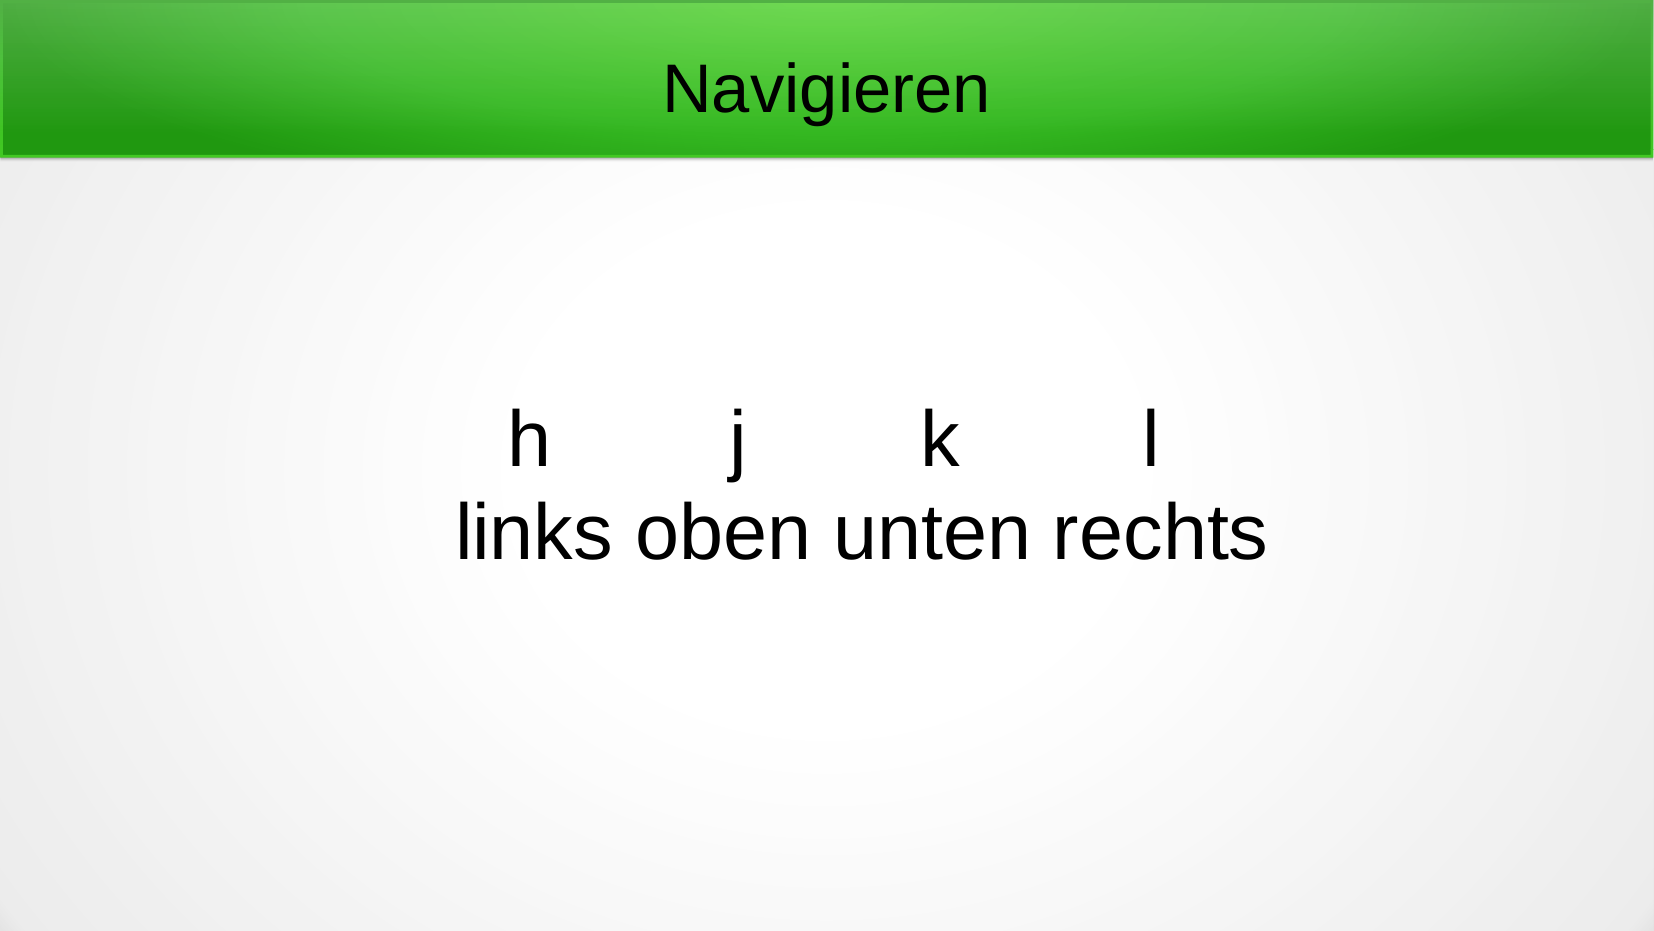

# Navigieren
h 			j 		 k 		 l
links oben unten rechts